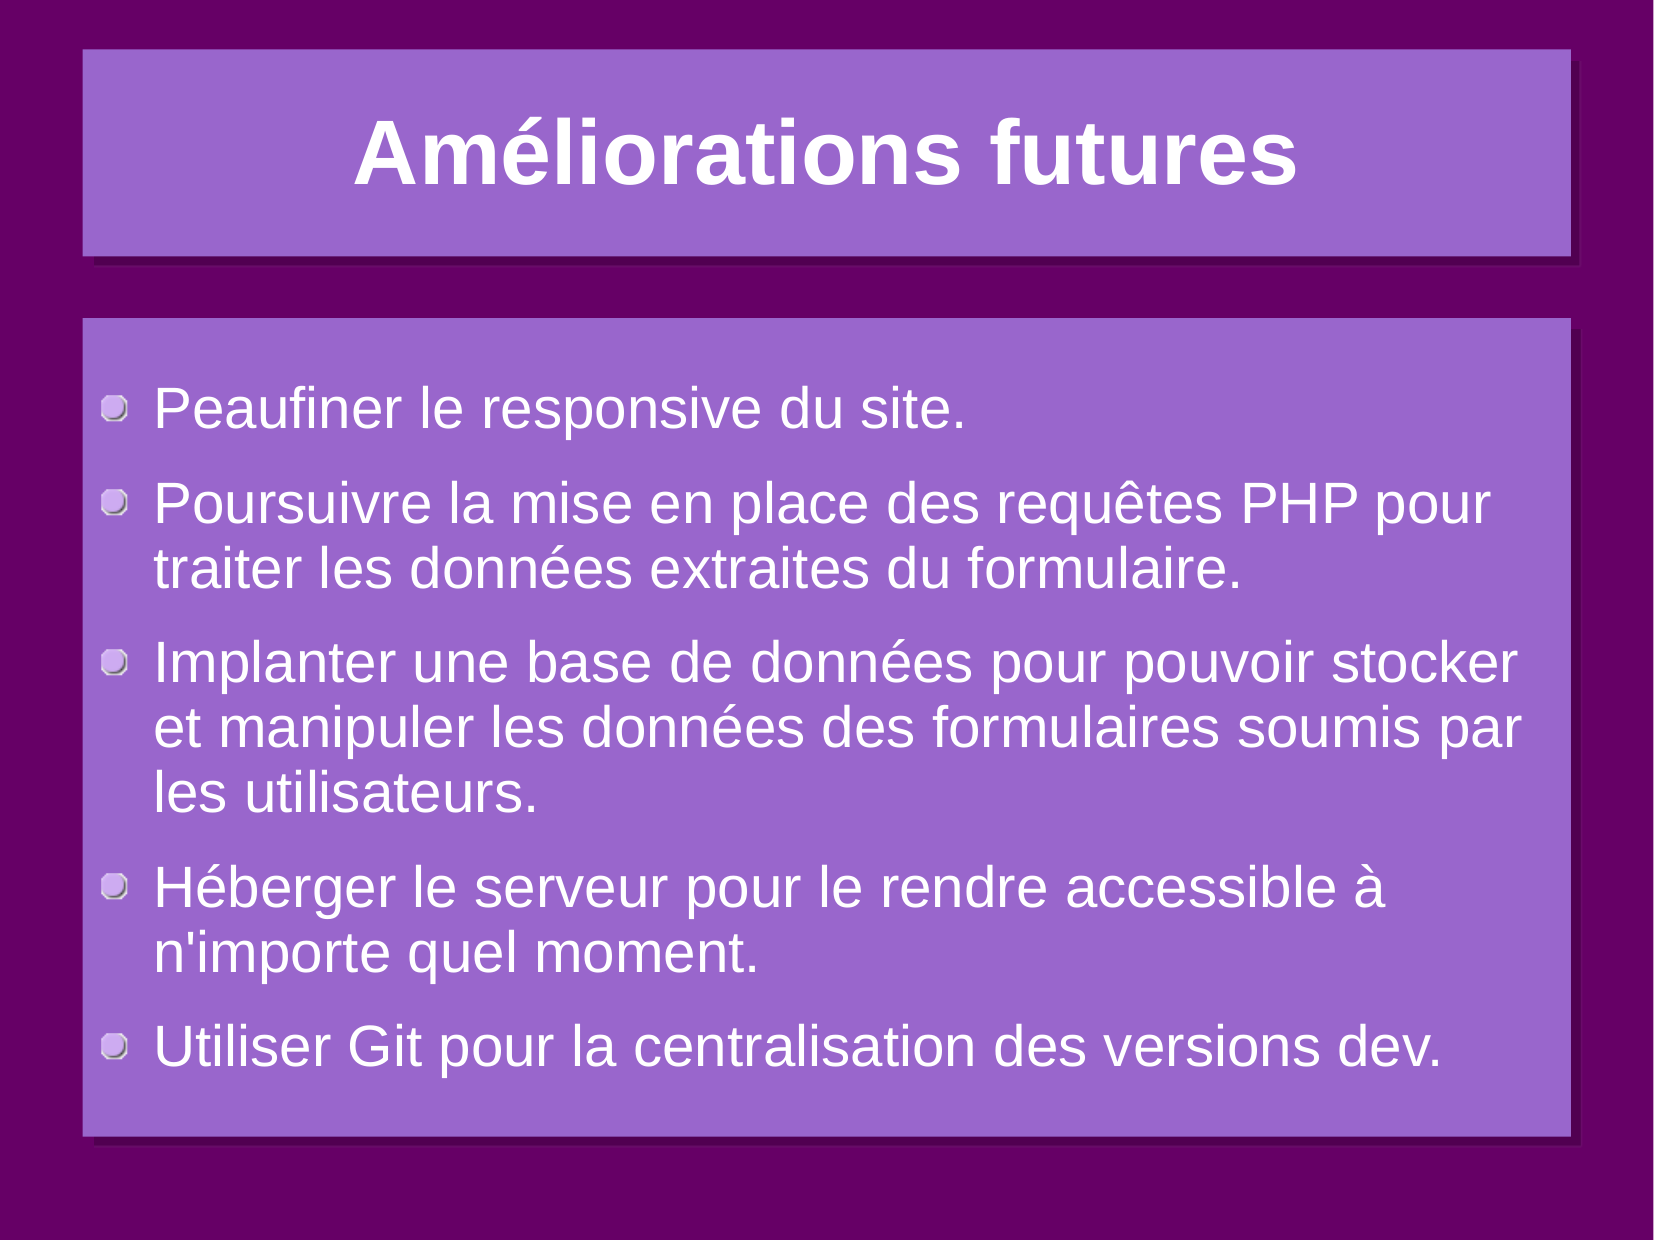

# Améliorations futures
Peaufiner le responsive du site.
Poursuivre la mise en place des requêtes PHP pour traiter les données extraites du formulaire.
Implanter une base de données pour pouvoir stocker et manipuler les données des formulaires soumis par les utilisateurs.
Héberger le serveur pour le rendre accessible à n'importe quel moment.
Utiliser Git pour la centralisation des versions dev.